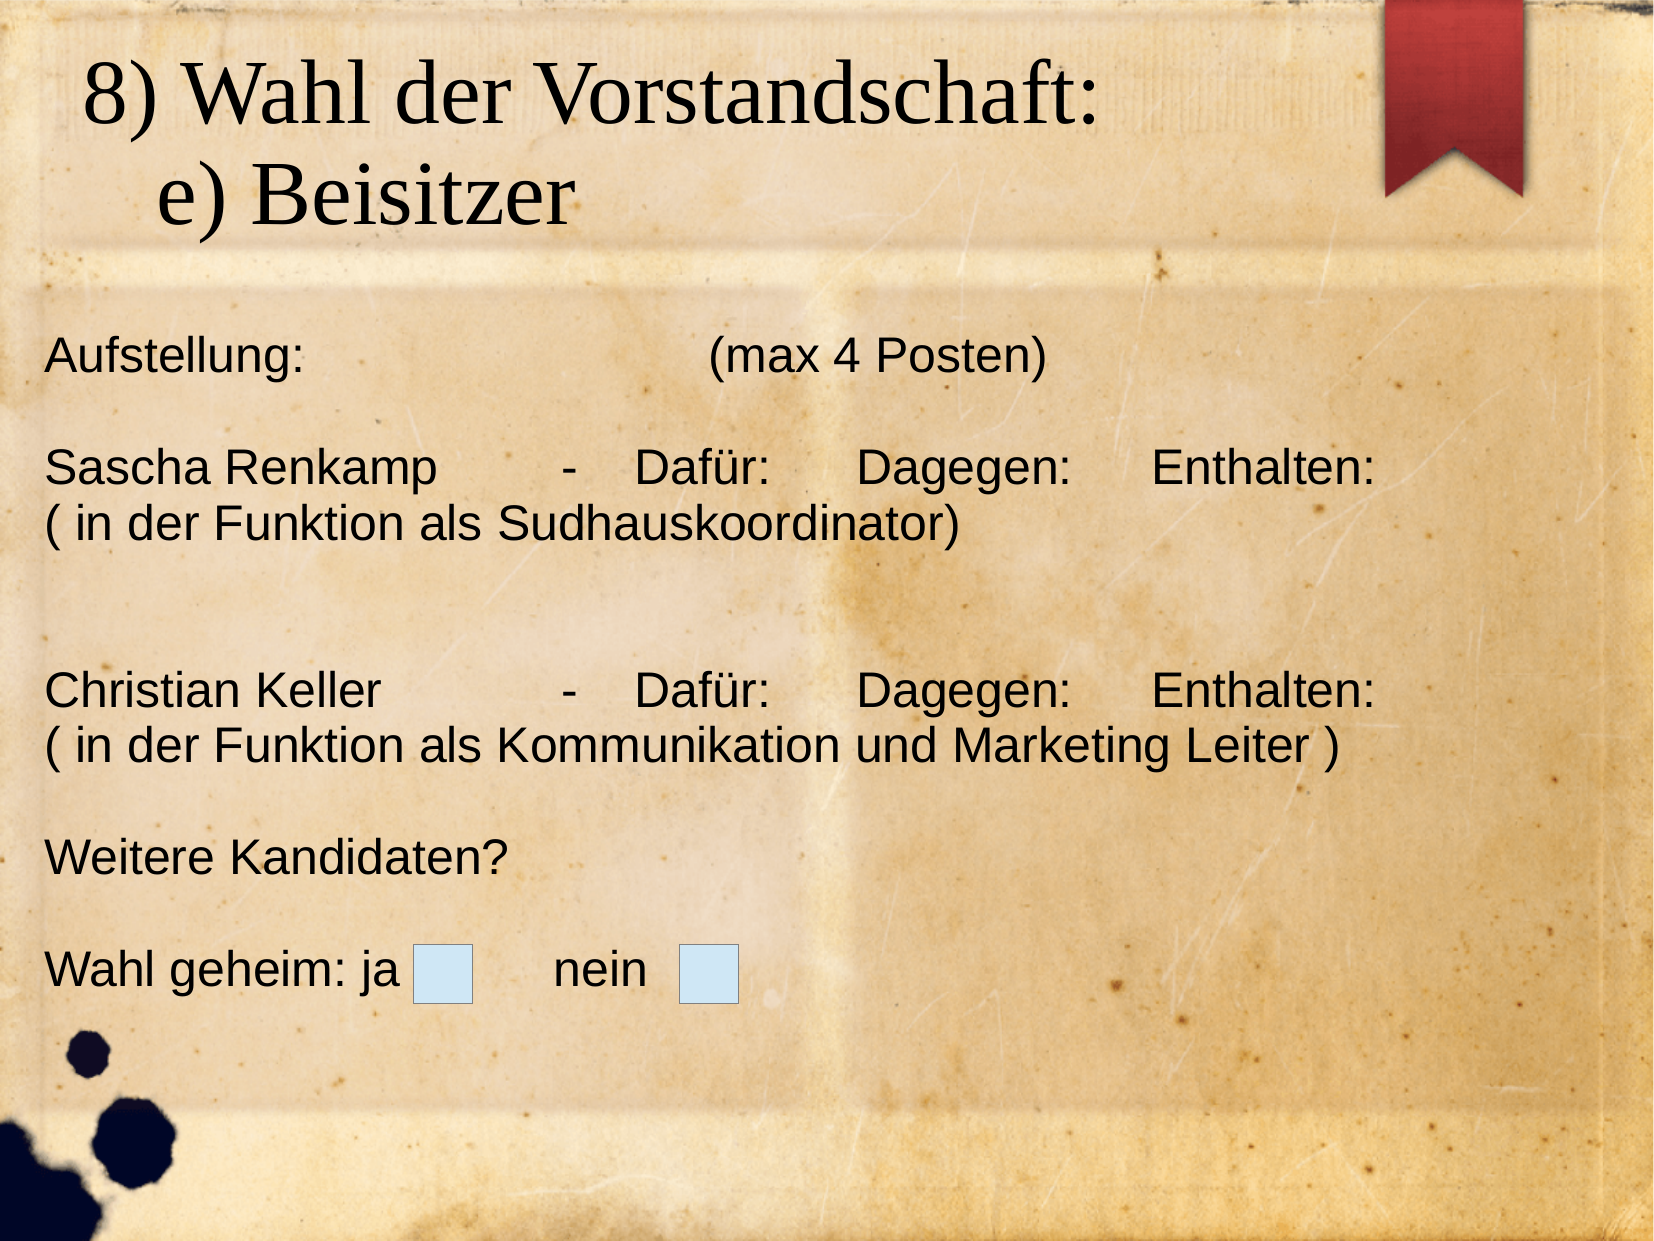

# 8) Wahl der Vorstandschaft: e) Beisitzer
Aufstellung:						(max 4 Posten)
Sascha Renkamp		-	Dafür:		Dagegen:		Enthalten:
( in der Funktion als Sudhauskoordinator)
Christian Keller			-	Dafür:		Dagegen:		Enthalten:
( in der Funktion als Kommunikation und Marketing Leiter )
Weitere Kandidaten?
Wahl geheim: ja nein